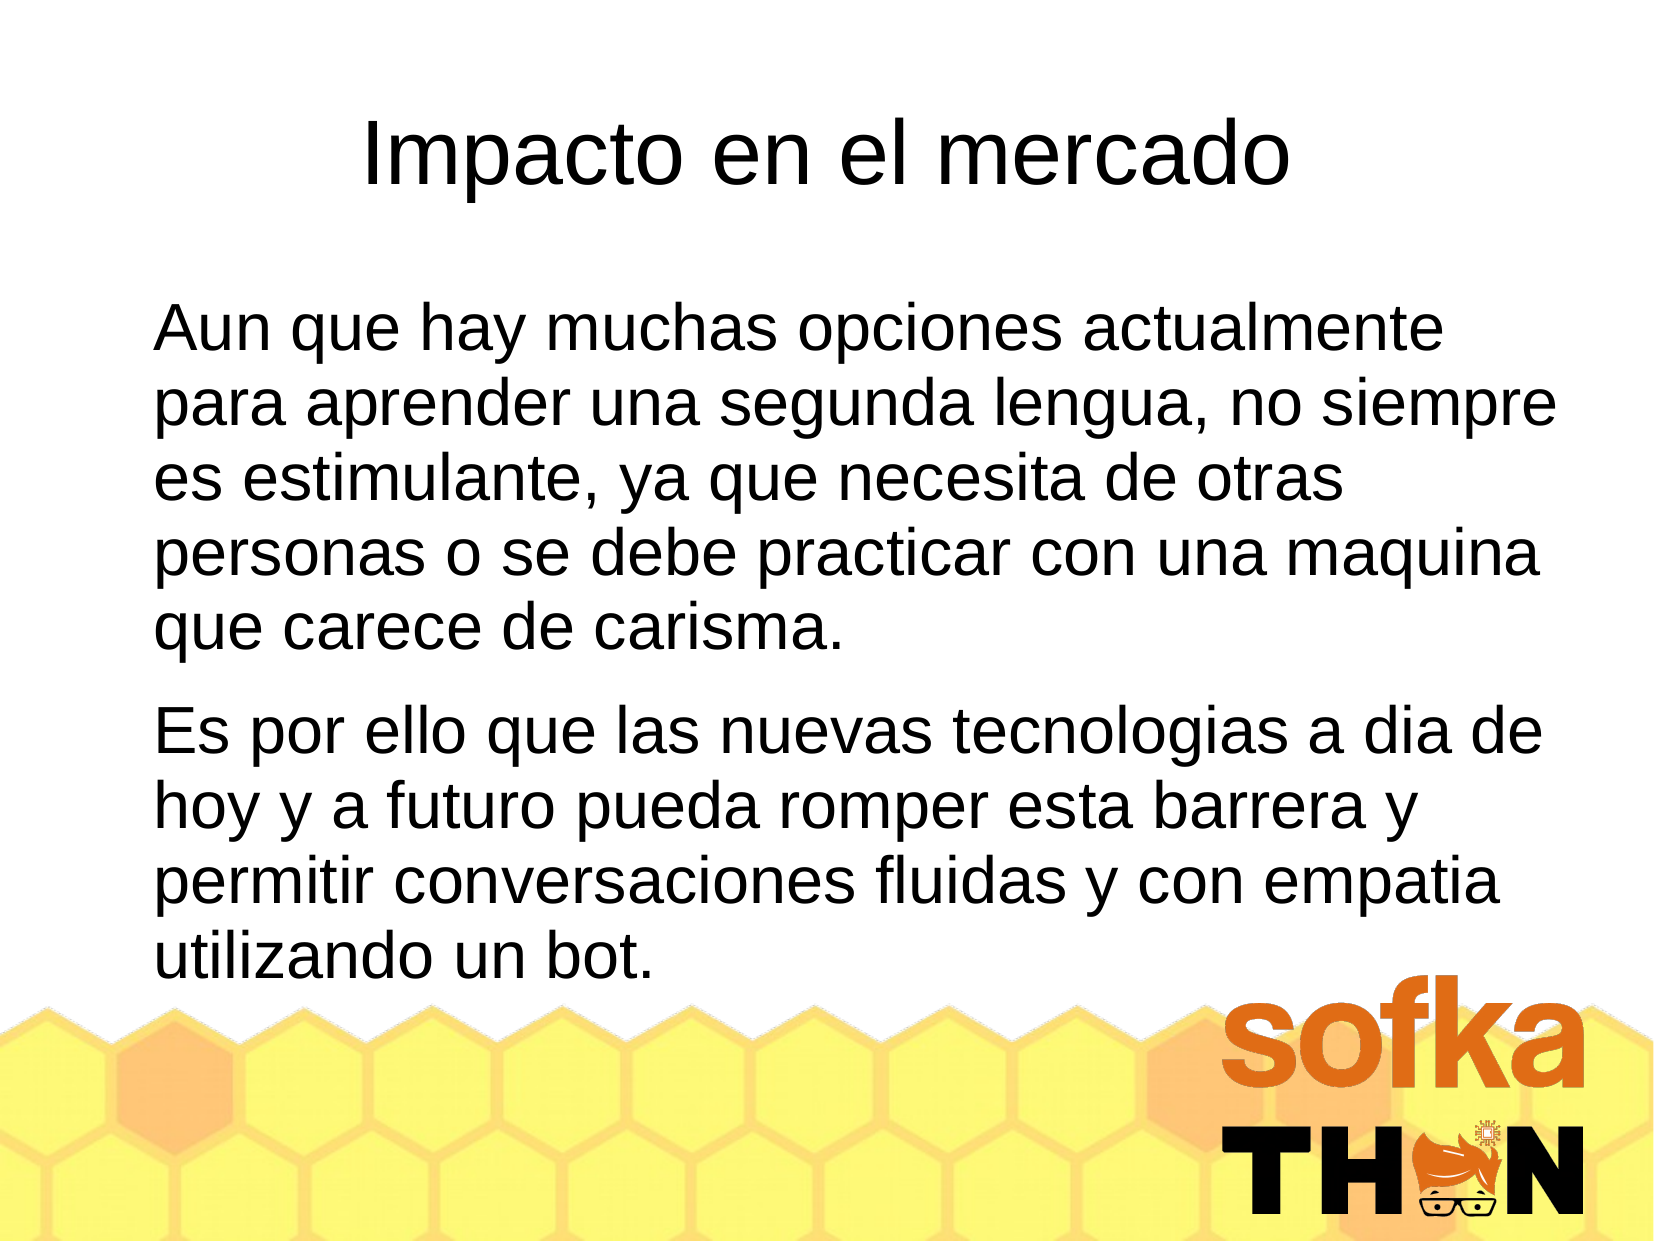

# Impacto en el mercado
Aun que hay muchas opciones actualmente para aprender una segunda lengua, no siempre es estimulante, ya que necesita de otras personas o se debe practicar con una maquina que carece de carisma.
Es por ello que las nuevas tecnologias a dia de hoy y a futuro pueda romper esta barrera y permitir conversaciones fluidas y con empatia utilizando un bot.